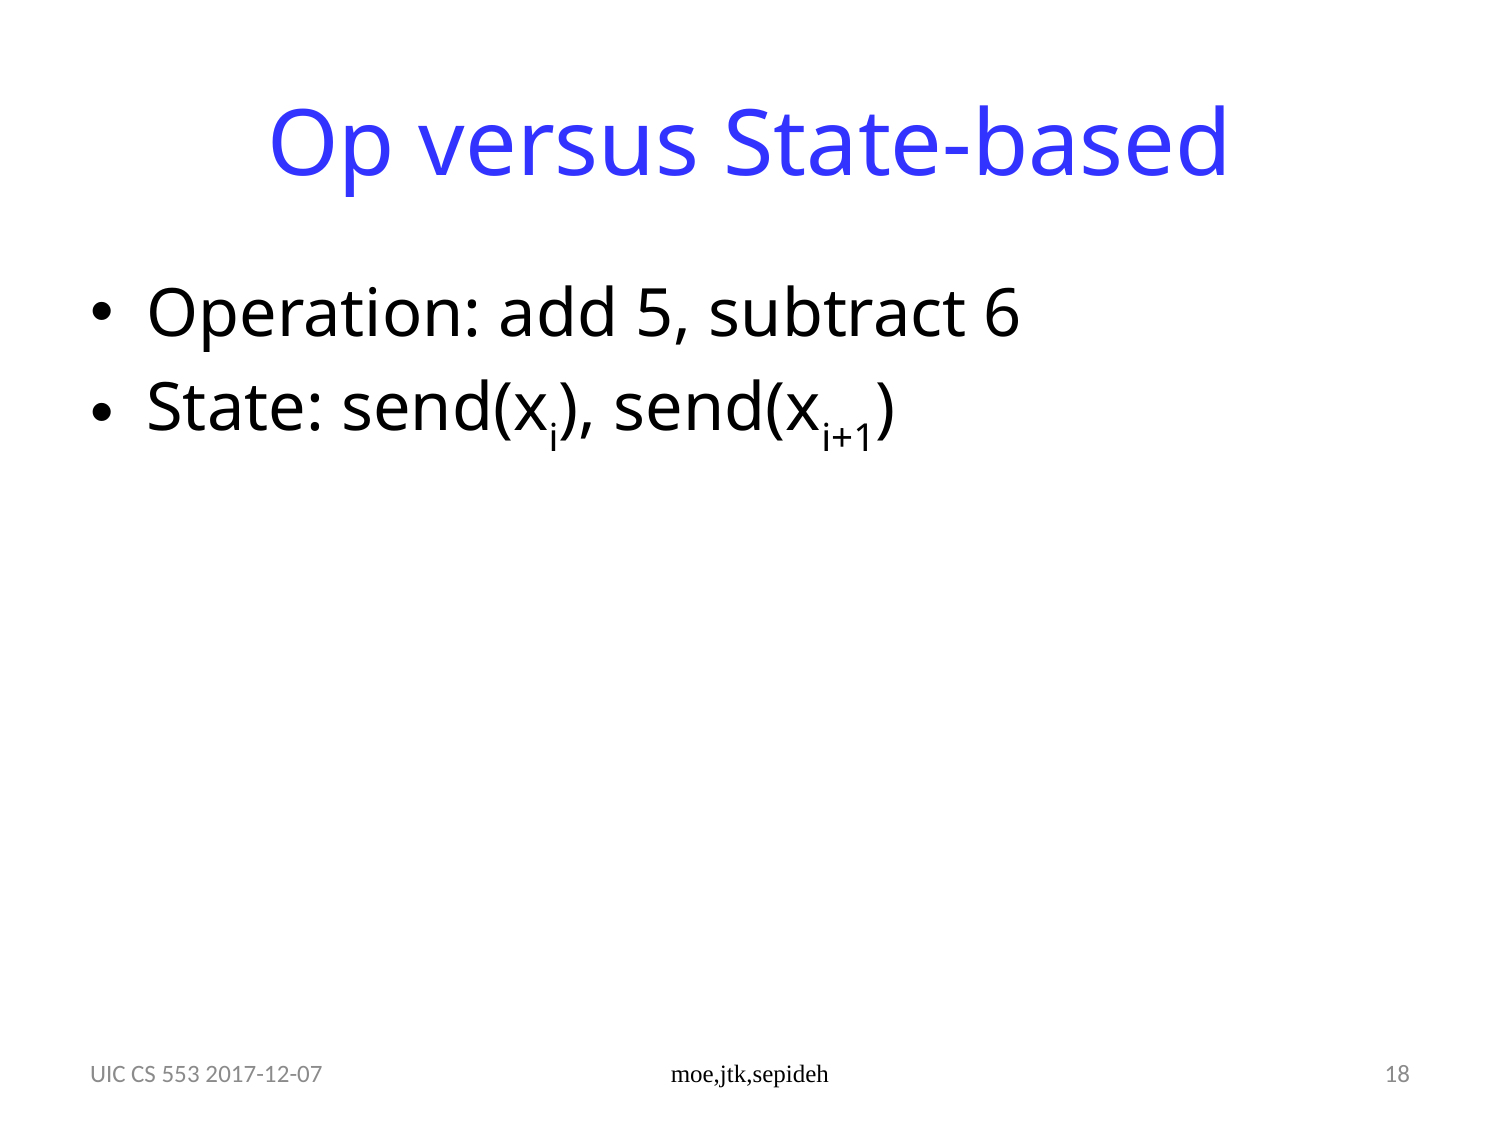

# Op versus State-based
Operation: add 5, subtract 6
State: send(xi), send(xi+1)
UIC CS 553 2017-12-07
moe,jtk,sepideh
18